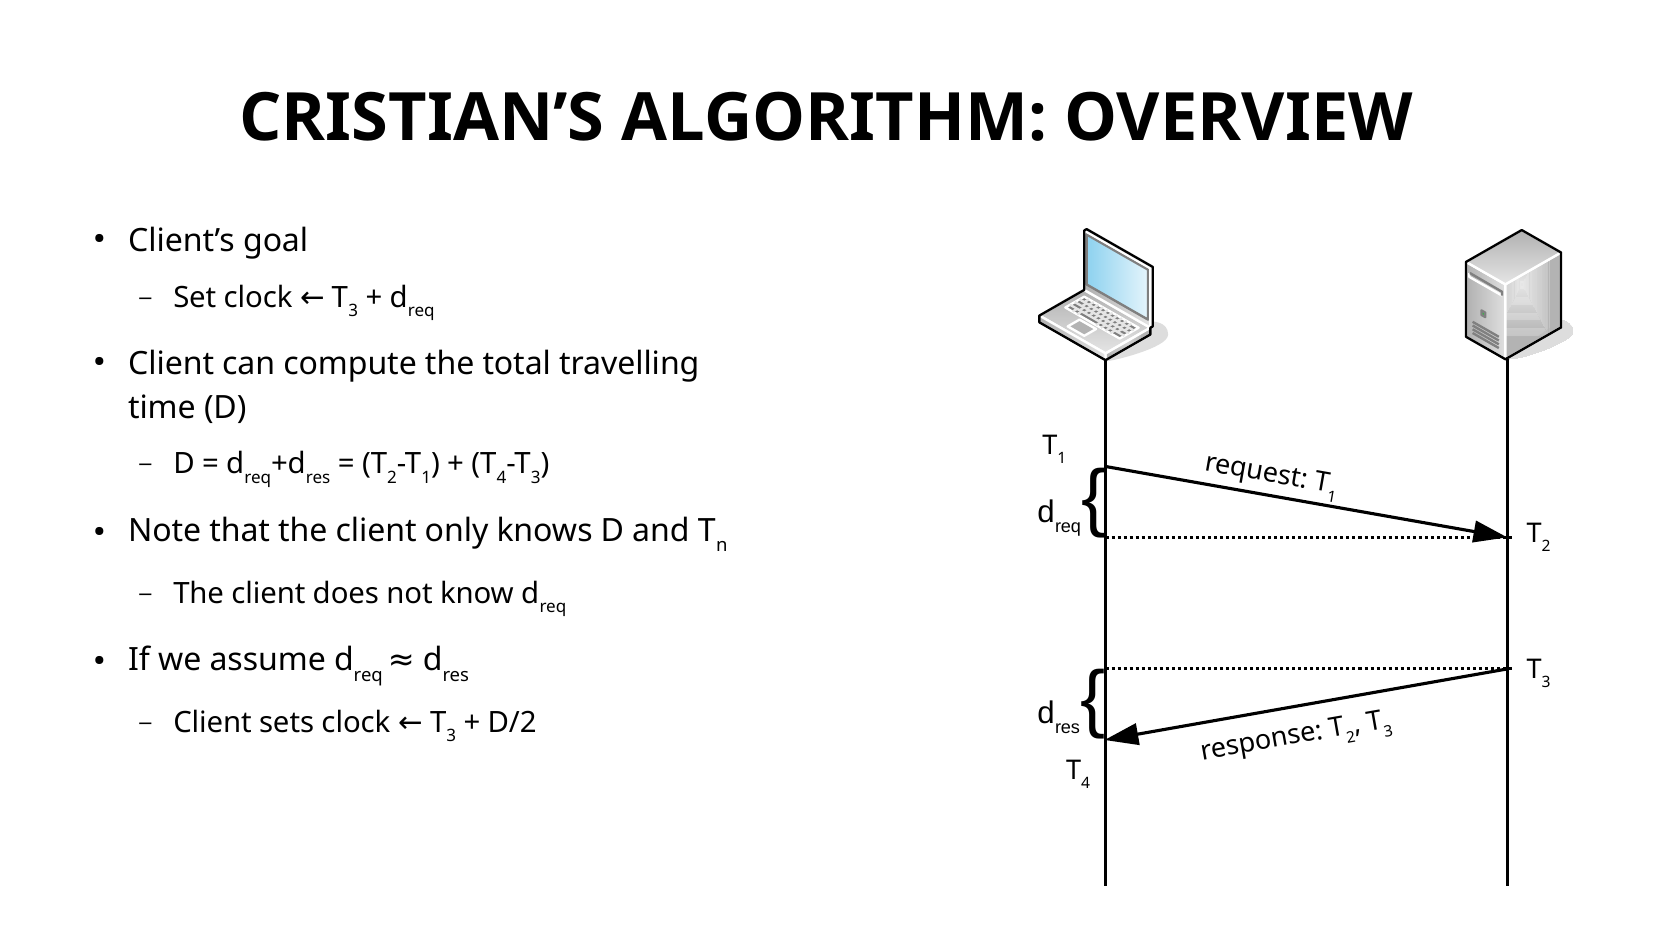

# CRISTIAN’S ALGORITHM: OVERVIEW
Client’s goal
Set clock ← T3 + dreq
Client can compute the total travelling time (D)
D = dreq+dres = (T2-T1) + (T4-T3)
Note that the client only knows D and Tn
The client does not know dreq
If we assume dreq ≈ dres
Client sets clock ← T3 + D/2
T1
dreq{
request: T1
T2
T3
dres{
response: T2, T3
T4